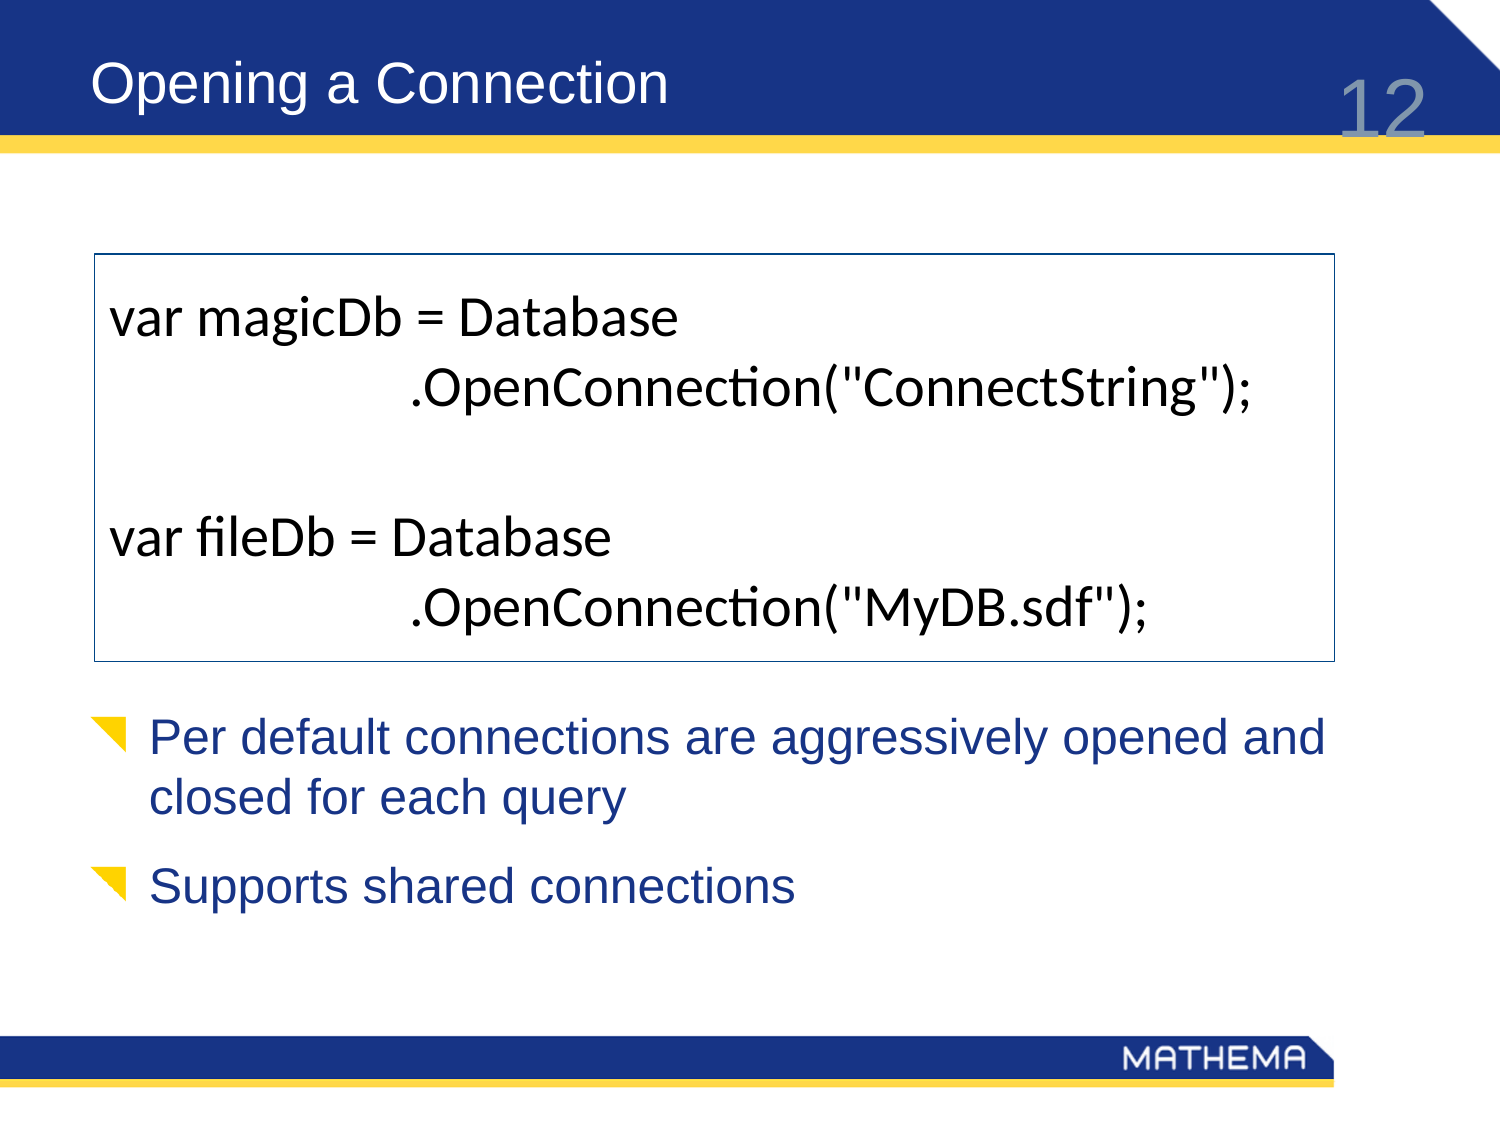

# Opening a Connection
12
var magicDb = Database
		.OpenConnection("ConnectString");
var fileDb = Database
		.OpenConnection("MyDB.sdf");
Per default connections are aggressively opened and closed for each query
Supports shared connections